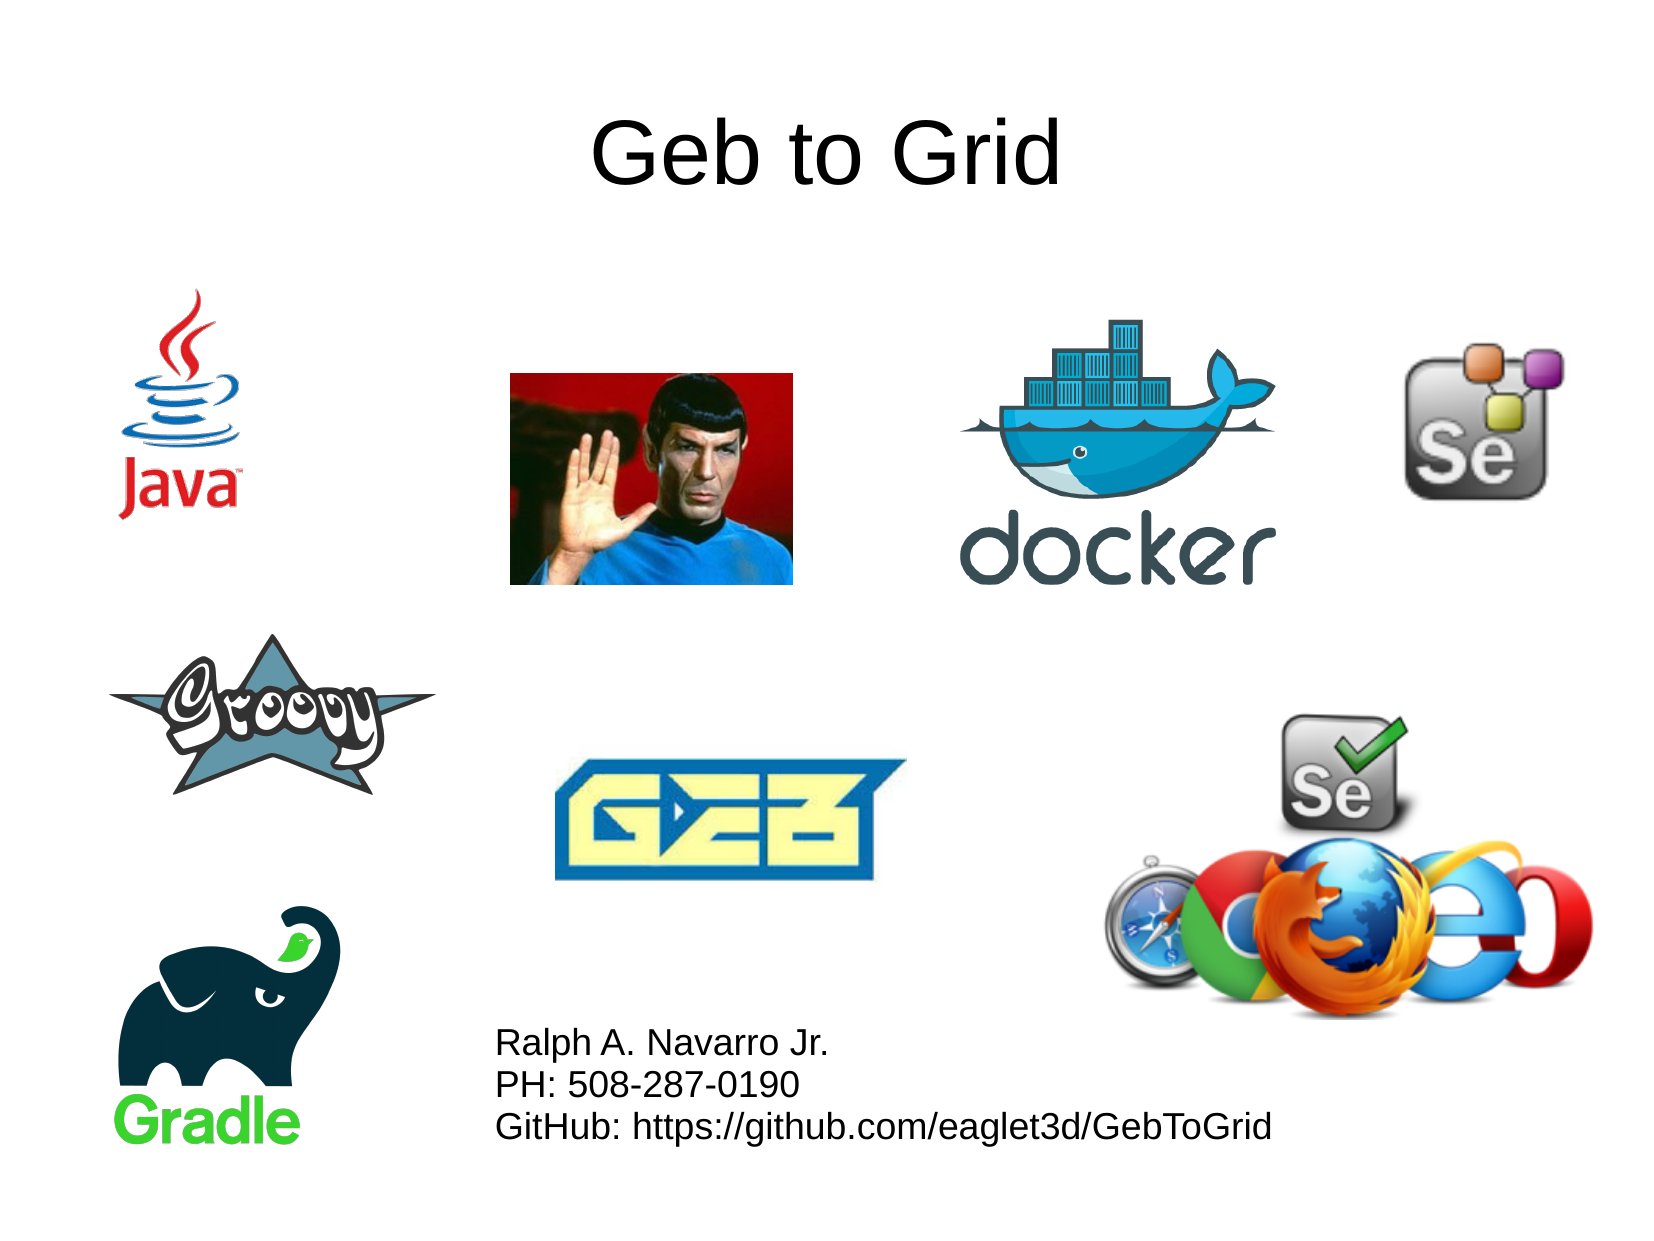

# Geb to Grid
Ralph A. Navarro Jr.
PH: 508-287-0190
GitHub: https://github.com/eaglet3d/GebToGrid